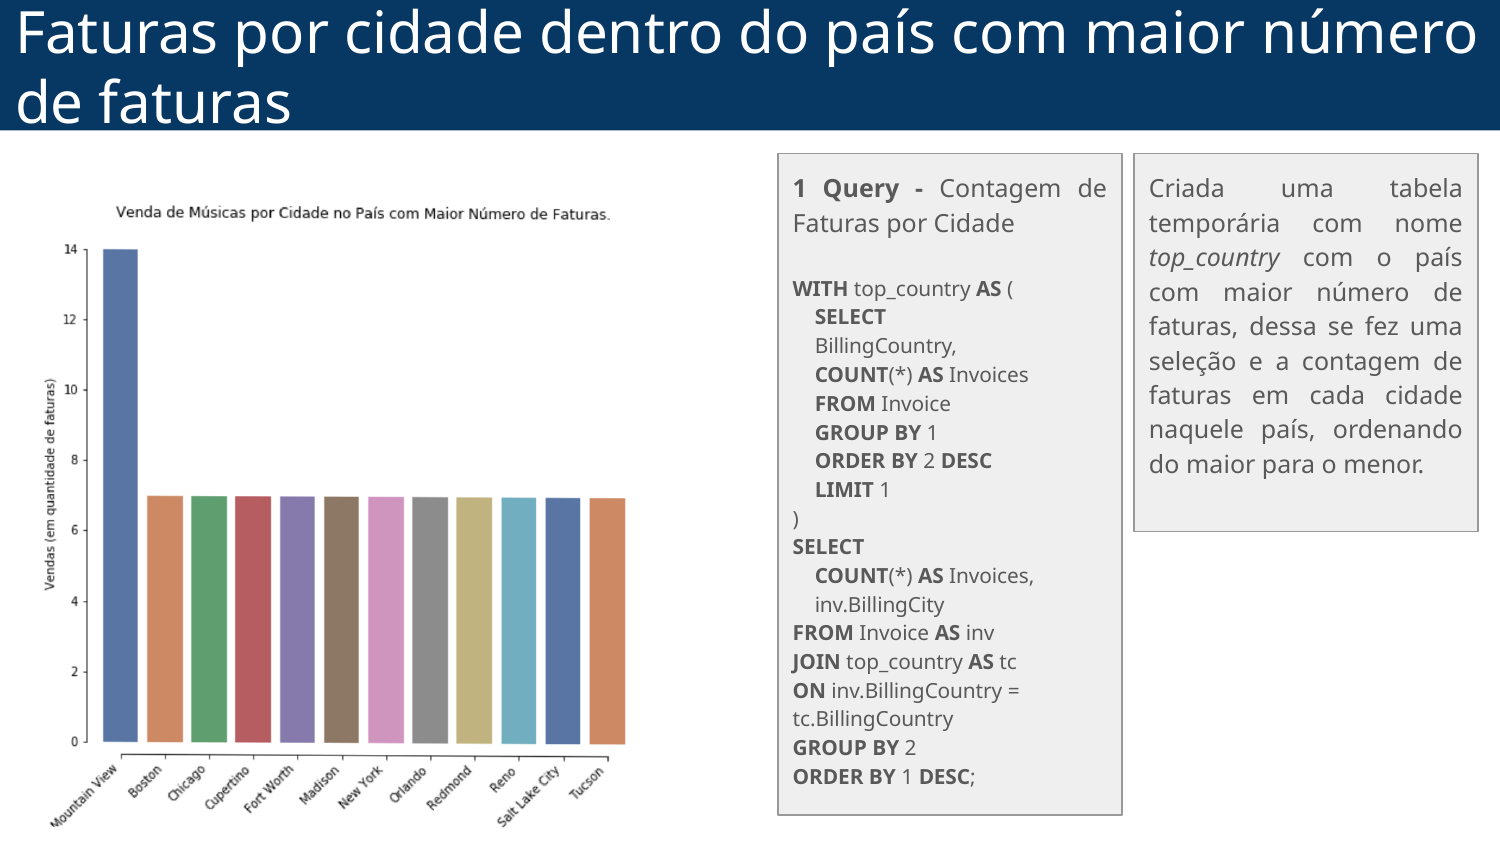

Faturas por cidade dentro do país com maior número de faturas
# 1 Query - Contagem de Faturas por Cidade
WITH top_country AS (
 SELECT
 BillingCountry,
 COUNT(*) AS Invoices
 FROM Invoice
 GROUP BY 1
 ORDER BY 2 DESC
 LIMIT 1
)
SELECT
 COUNT(*) AS Invoices,
 inv.BillingCity
FROM Invoice AS inv
JOIN top_country AS tc
ON inv.BillingCountry = tc.BillingCountry
GROUP BY 2
ORDER BY 1 DESC;
Criada uma tabela temporária com nome top_country com o país com maior número de faturas, dessa se fez uma seleção e a contagem de faturas em cada cidade naquele país, ordenando do maior para o menor.